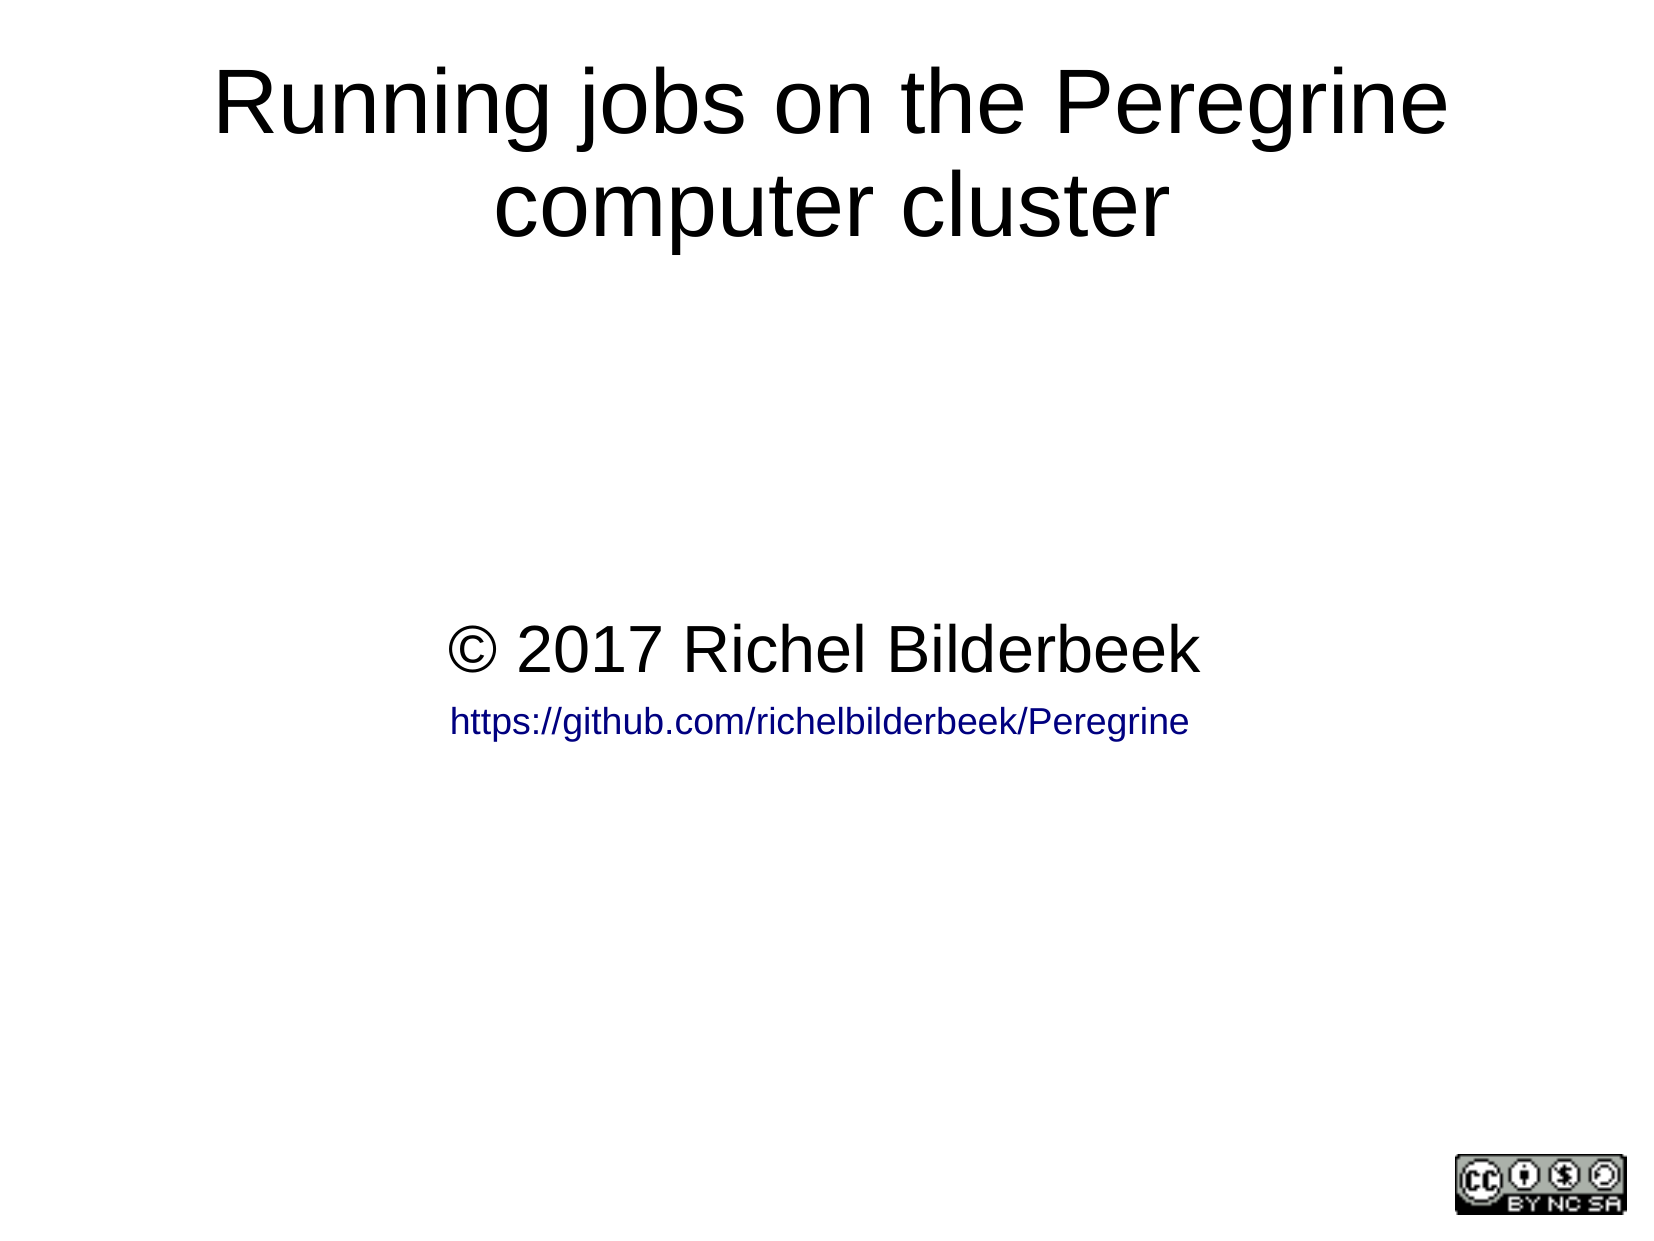

# Running jobs on the Peregrine computer cluster
© 2017 Richel Bilderbeek
https://github.com/richelbilderbeek/Peregrine